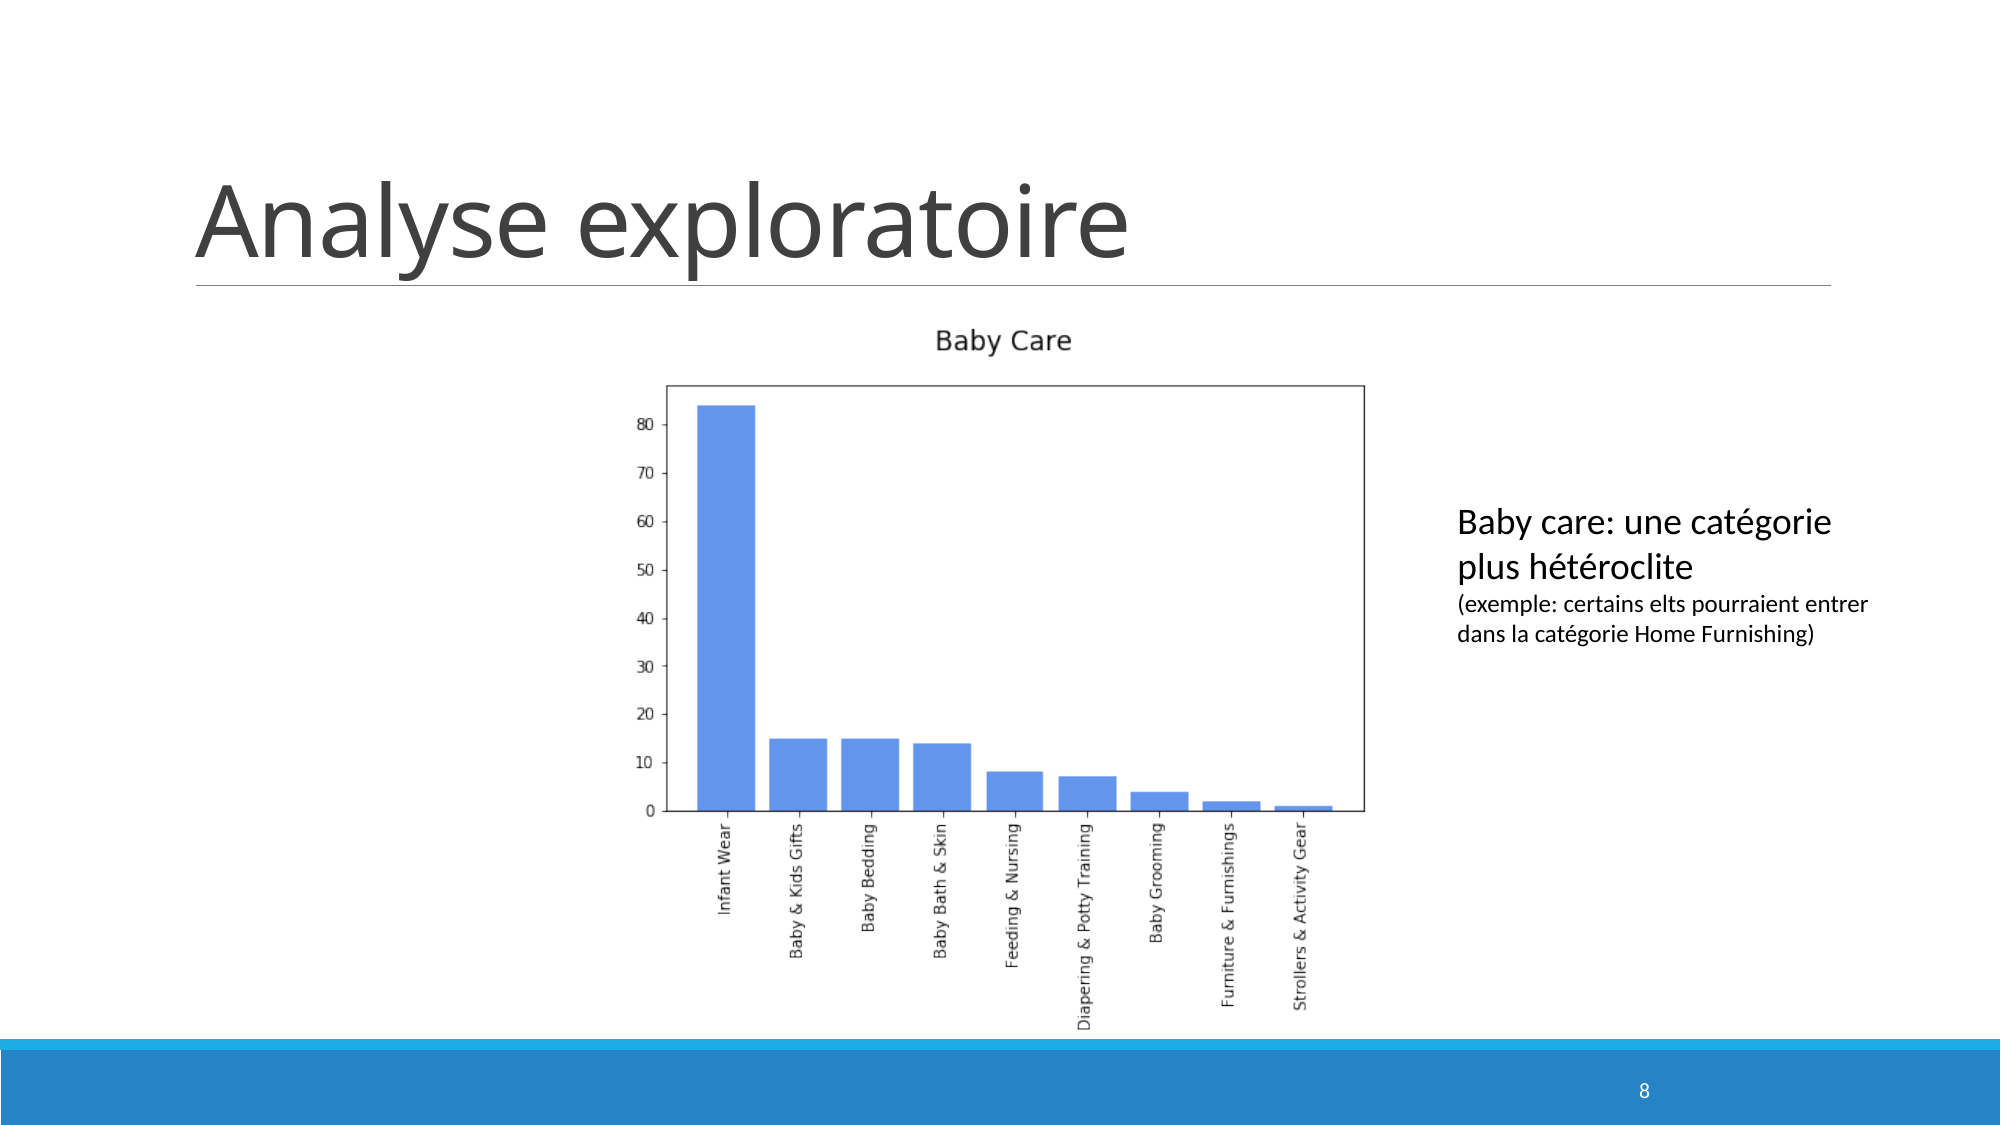

# Analyse exploratoire
Baby care: une catégorie plus hétéroclite
(exemple: certains elts pourraient entrer dans la catégorie Home Furnishing)